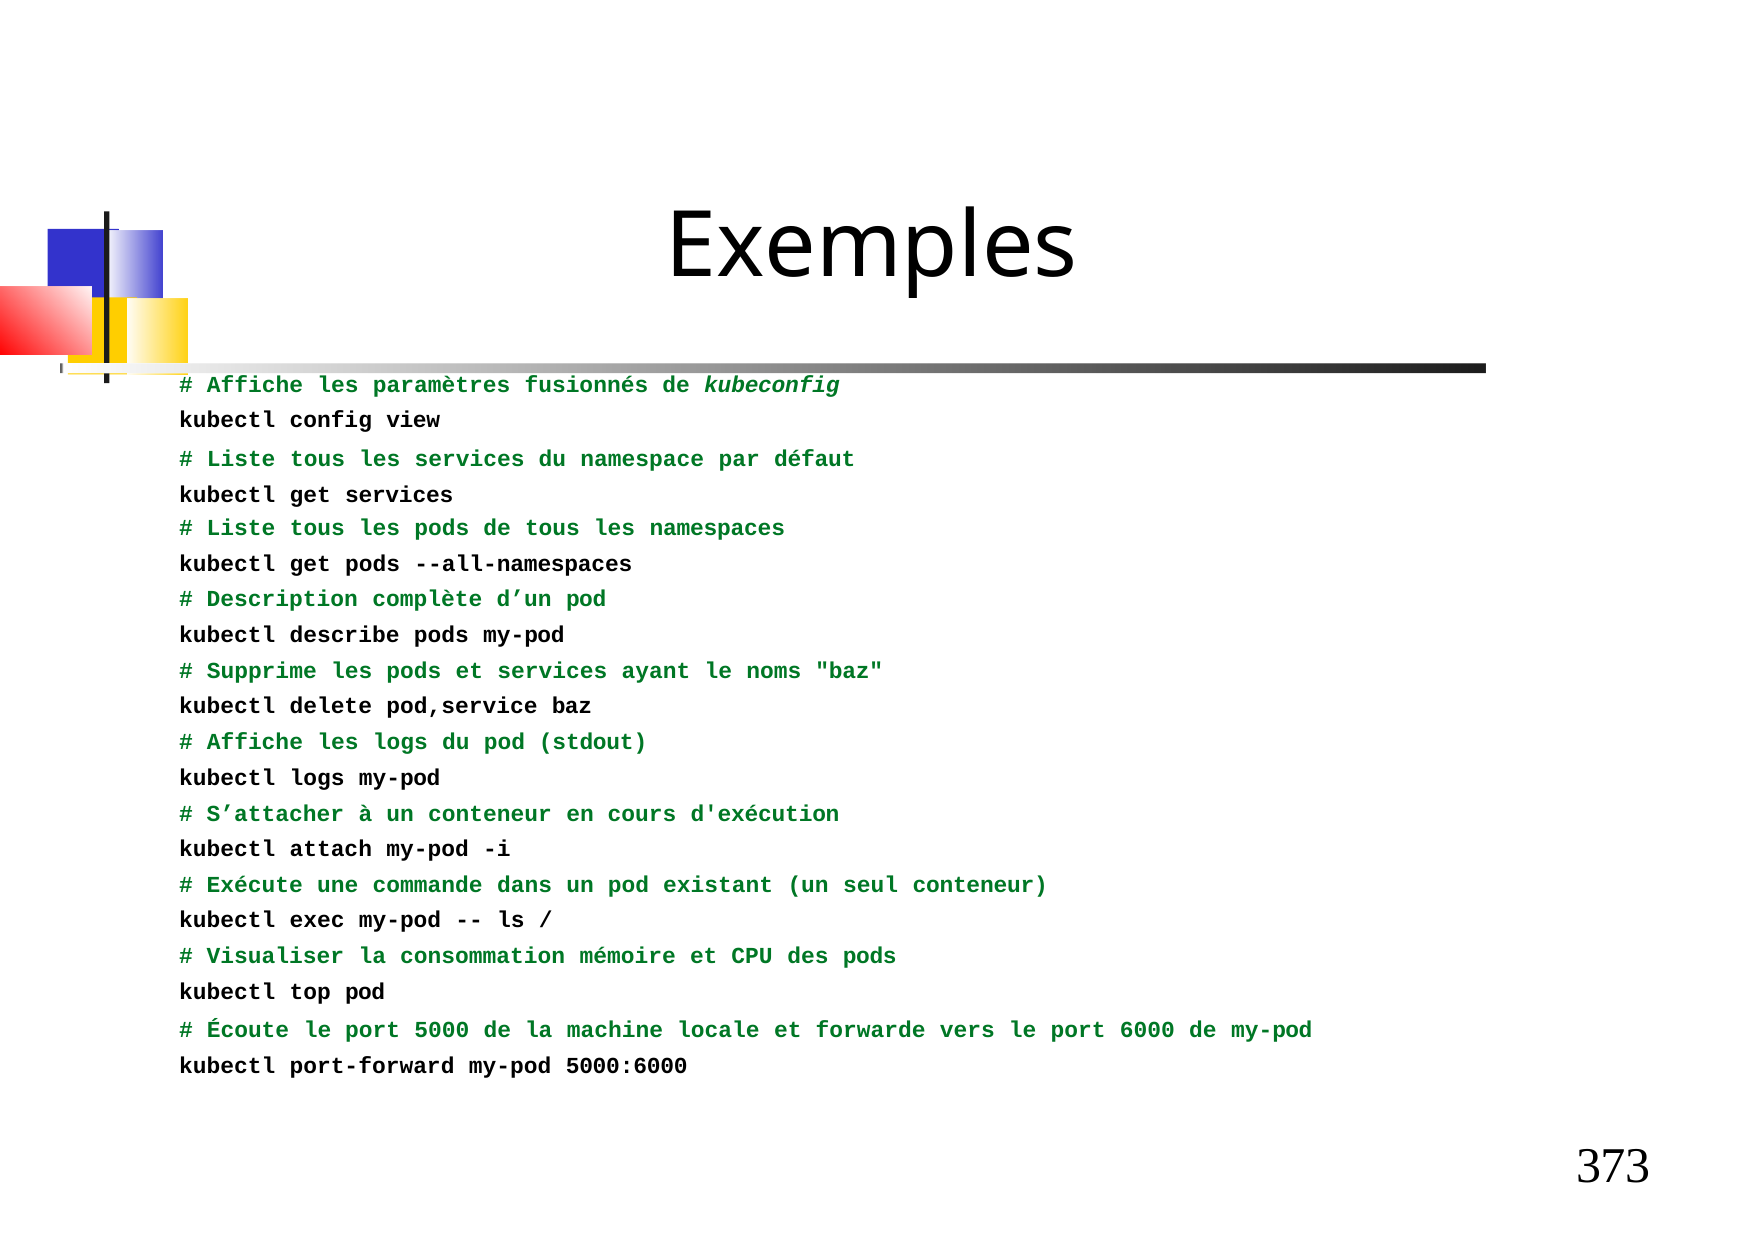

# Exemples
# Affiche les paramètres fusionnés de kubeconfig
kubectl config view
# Liste tous les services du namespace par défaut kubectl get services
# Liste tous les pods de tous les namespaces
kubectl get pods --all-namespaces # Description complète d’un pod kubectl describe pods my-pod
# Supprime les pods et services ayant le noms "baz" kubectl delete pod,service baz
# Affiche les logs du pod (stdout) kubectl logs my-pod
# S’attacher à un conteneur en cours d'exécution kubectl attach my-pod -i
# Exécute une commande dans un pod existant (un seul conteneur) kubectl exec my-pod -- ls /
# Visualiser la consommation mémoire et CPU des pods kubectl top pod
# Écoute le port 5000 de la machine locale et forwarde vers le port 6000 de my-pod kubectl port-forward my-pod 5000:6000
373